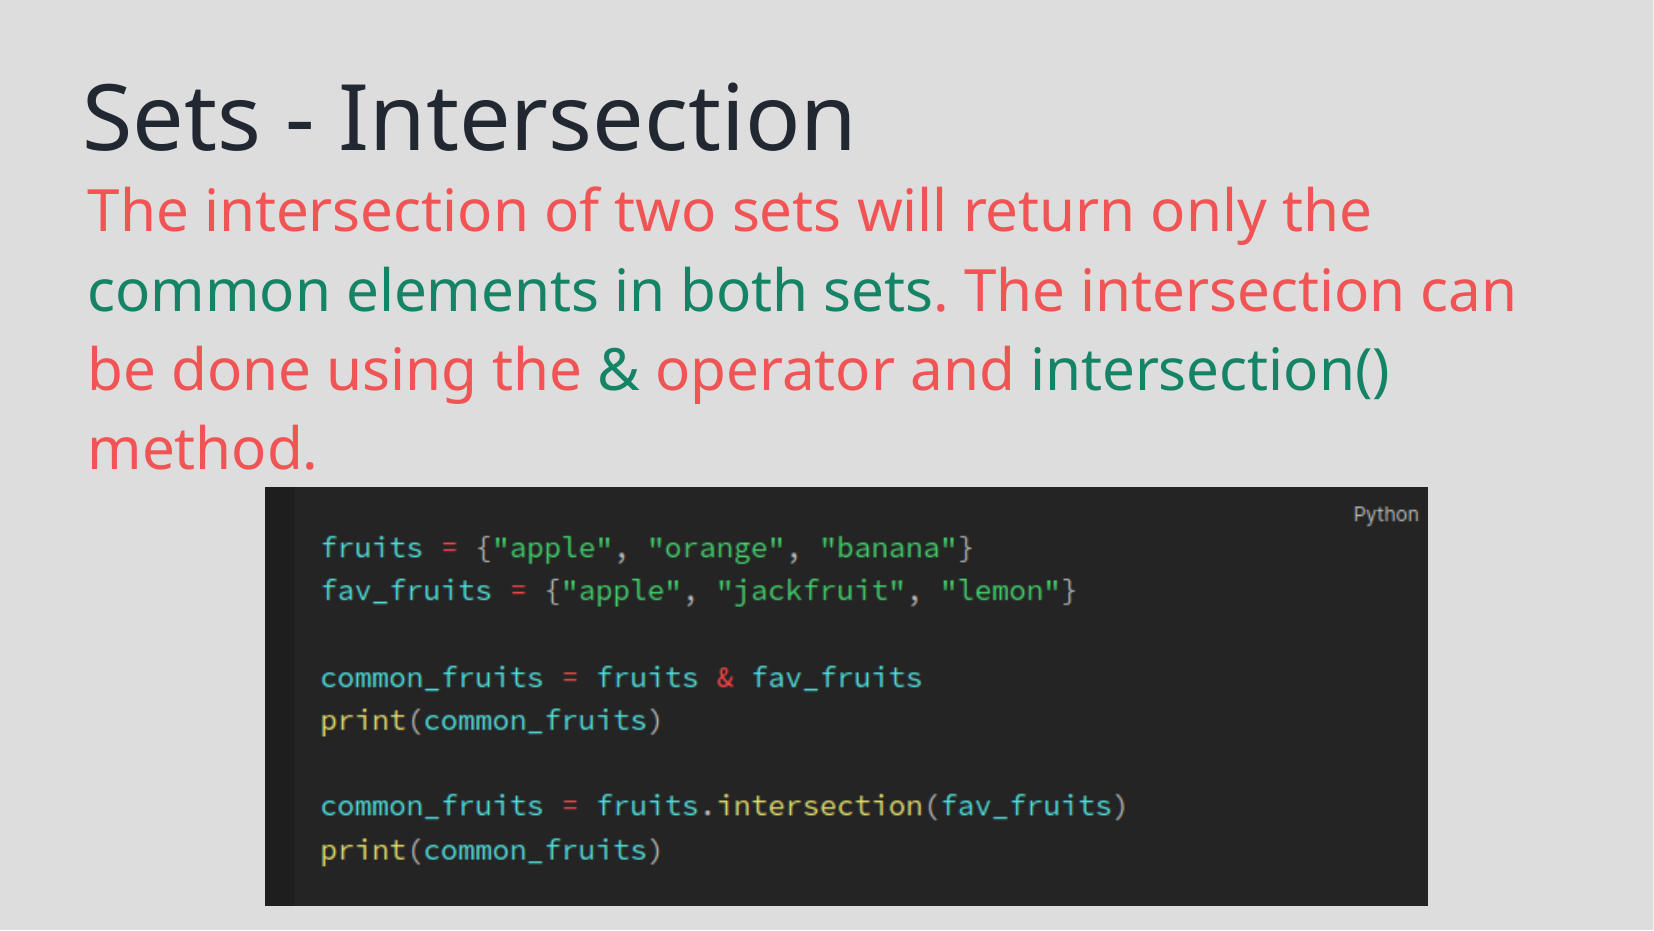

# Sets - Intersection
The intersection of two sets will return only the common elements in both sets. The intersection can be done using the & operator and intersection() method.